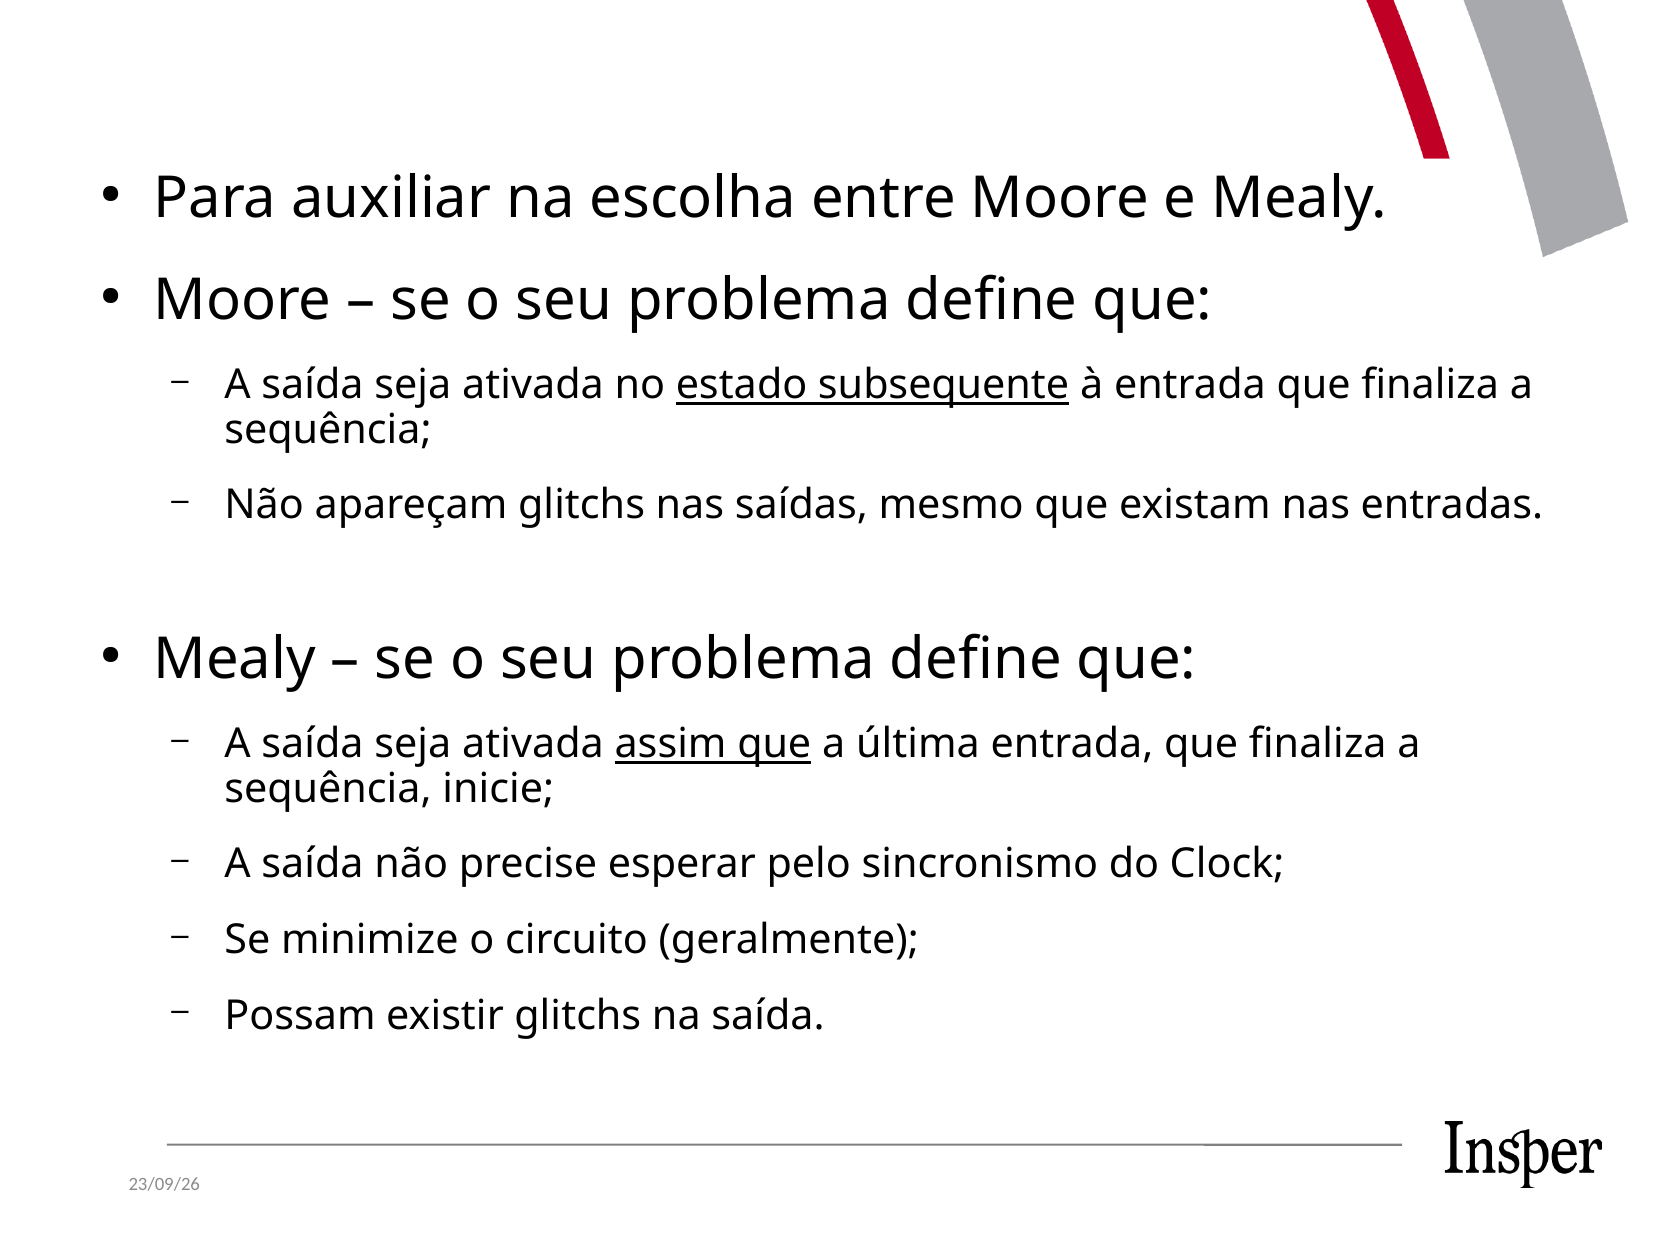

# Para auxiliar na escolha entre Moore e Mealy.
Moore – se o seu problema define que:
A saída seja ativada no estado subsequente à entrada que finaliza a sequência;
Não apareçam glitchs nas saídas, mesmo que existam nas entradas.
Mealy – se o seu problema define que:
A saída seja ativada assim que a última entrada, que finaliza a sequência, inicie;
A saída não precise esperar pelo sincronismo do Clock;
Se minimize o circuito (geralmente);
Possam existir glitchs na saída.